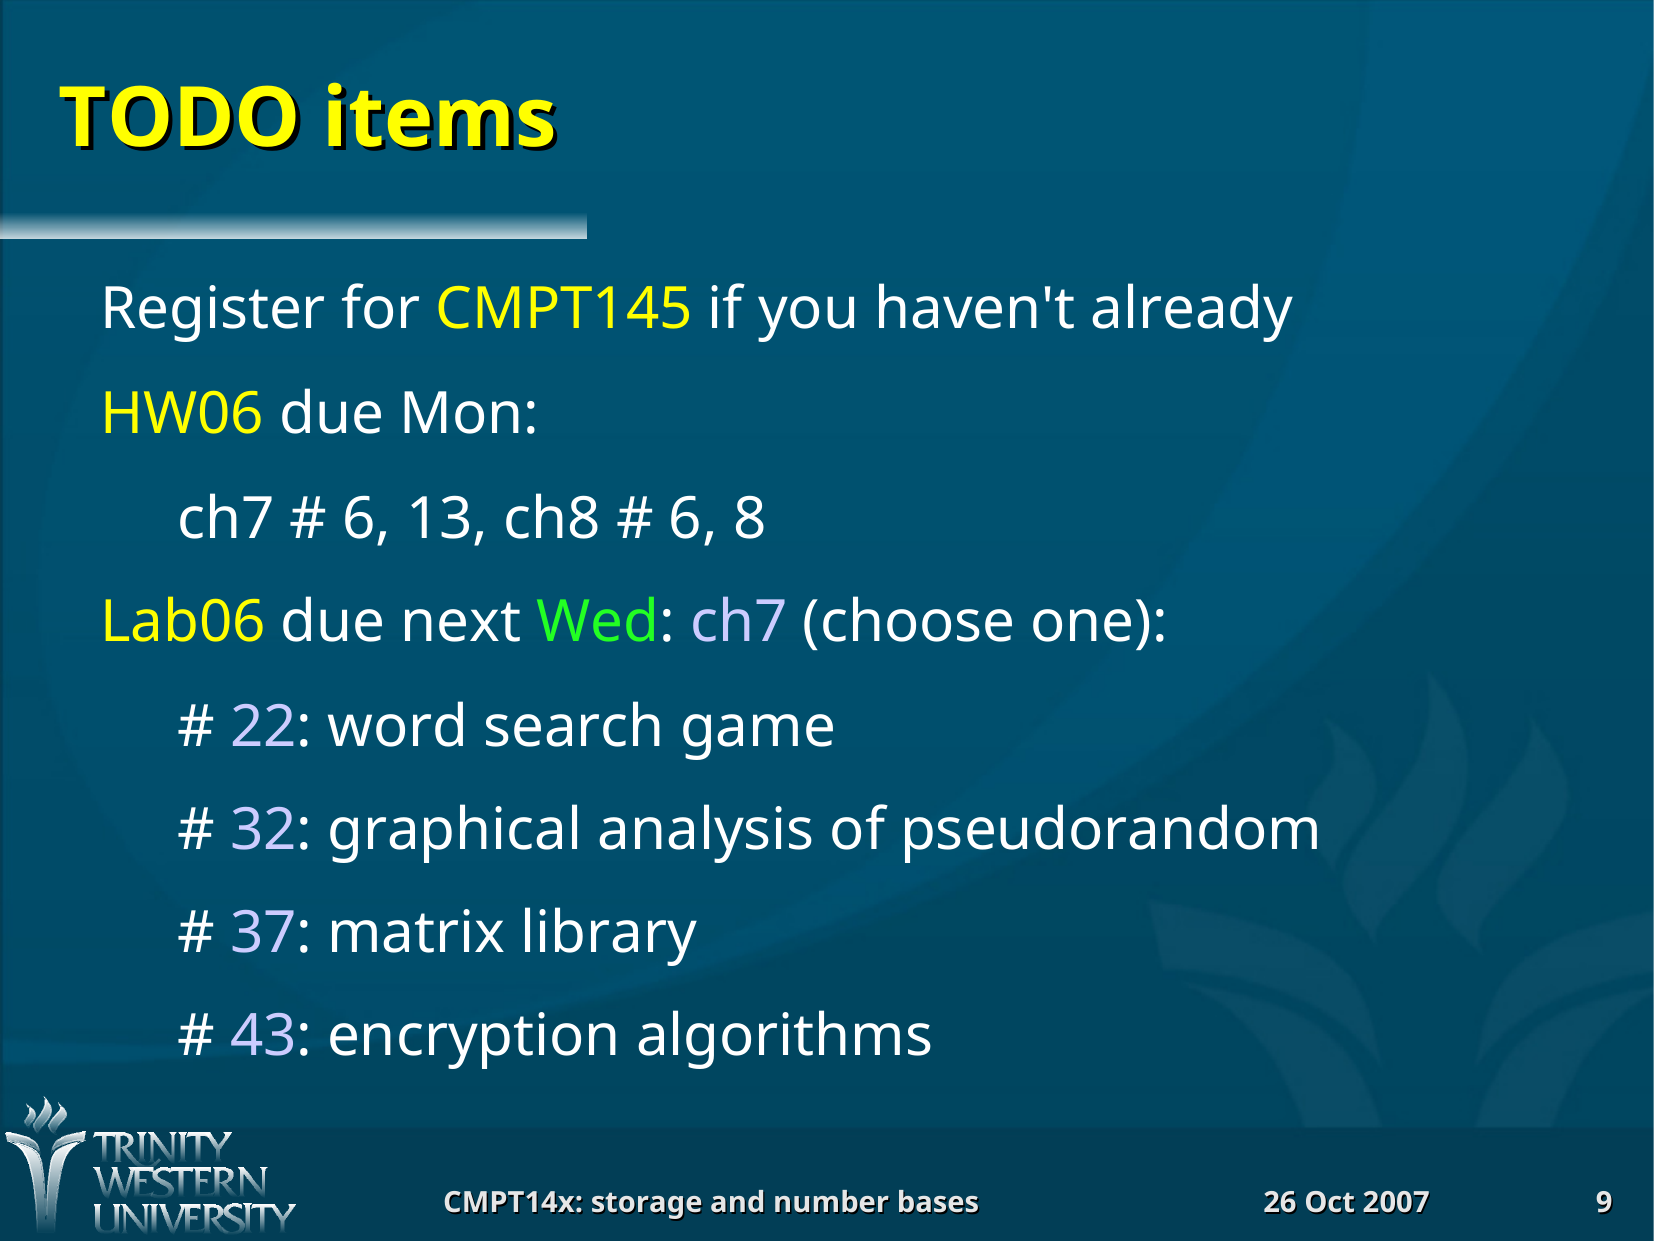

# TODO items
Register for CMPT145 if you haven't already
HW06 due Mon:
ch7 # 6, 13, ch8 # 6, 8
Lab06 due next Wed: ch7 (choose one):
# 22: word search game
# 32: graphical analysis of pseudorandom
# 37: matrix library
# 43: encryption algorithms
CMPT14x: storage and number bases
26 Oct 2007
9